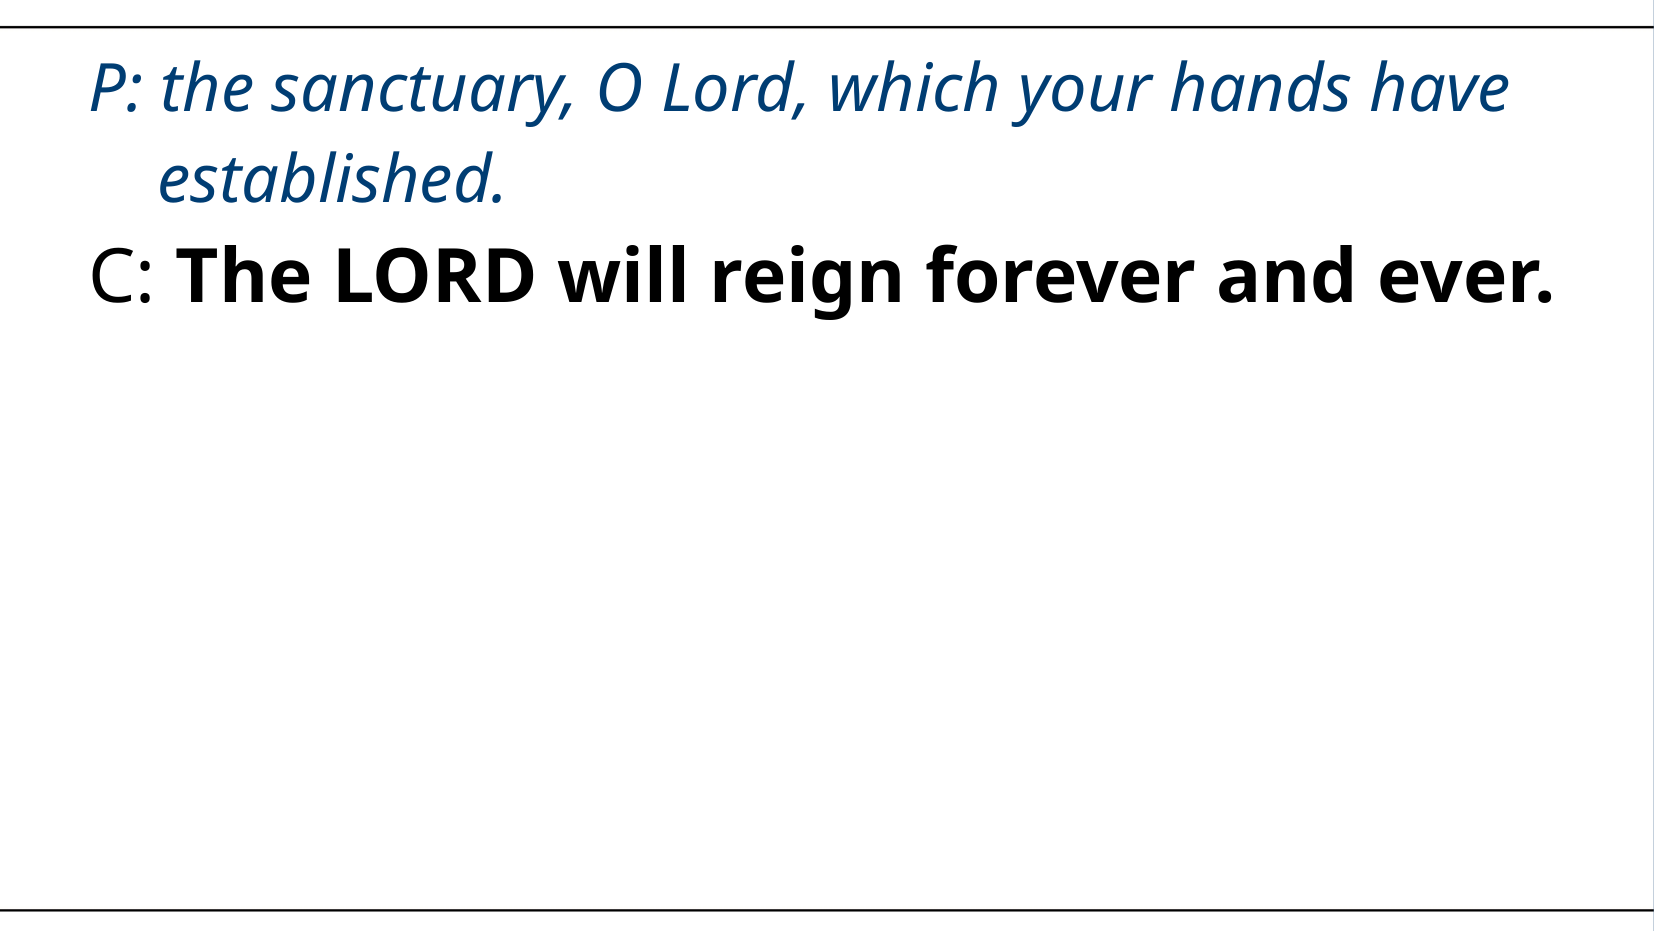

P: the sanctuary, O Lord, which your hands have
 established.
C: The Lord will reign forever and ever.